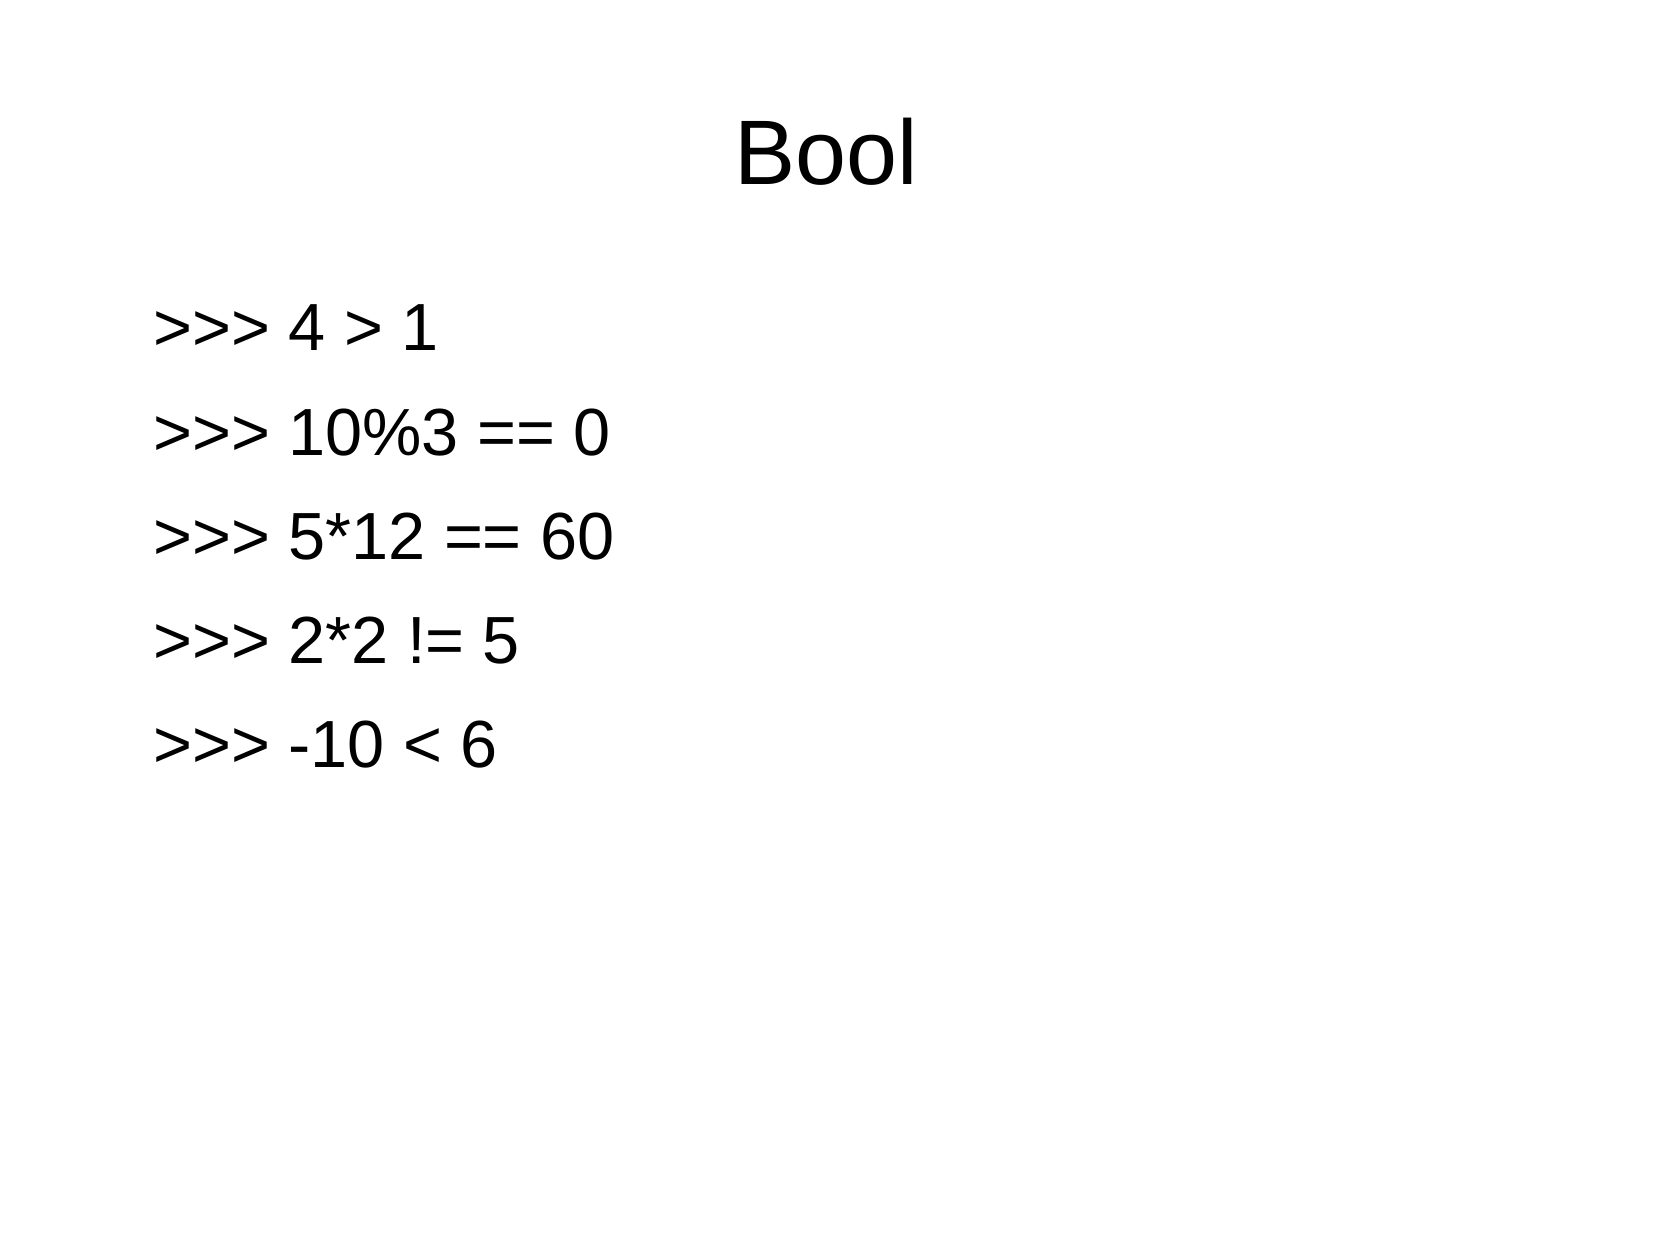

# Bool
>>> 4 > 1
>>> 10%3 == 0
>>> 5*12 == 60
>>> 2*2 != 5
>>> -10 < 6